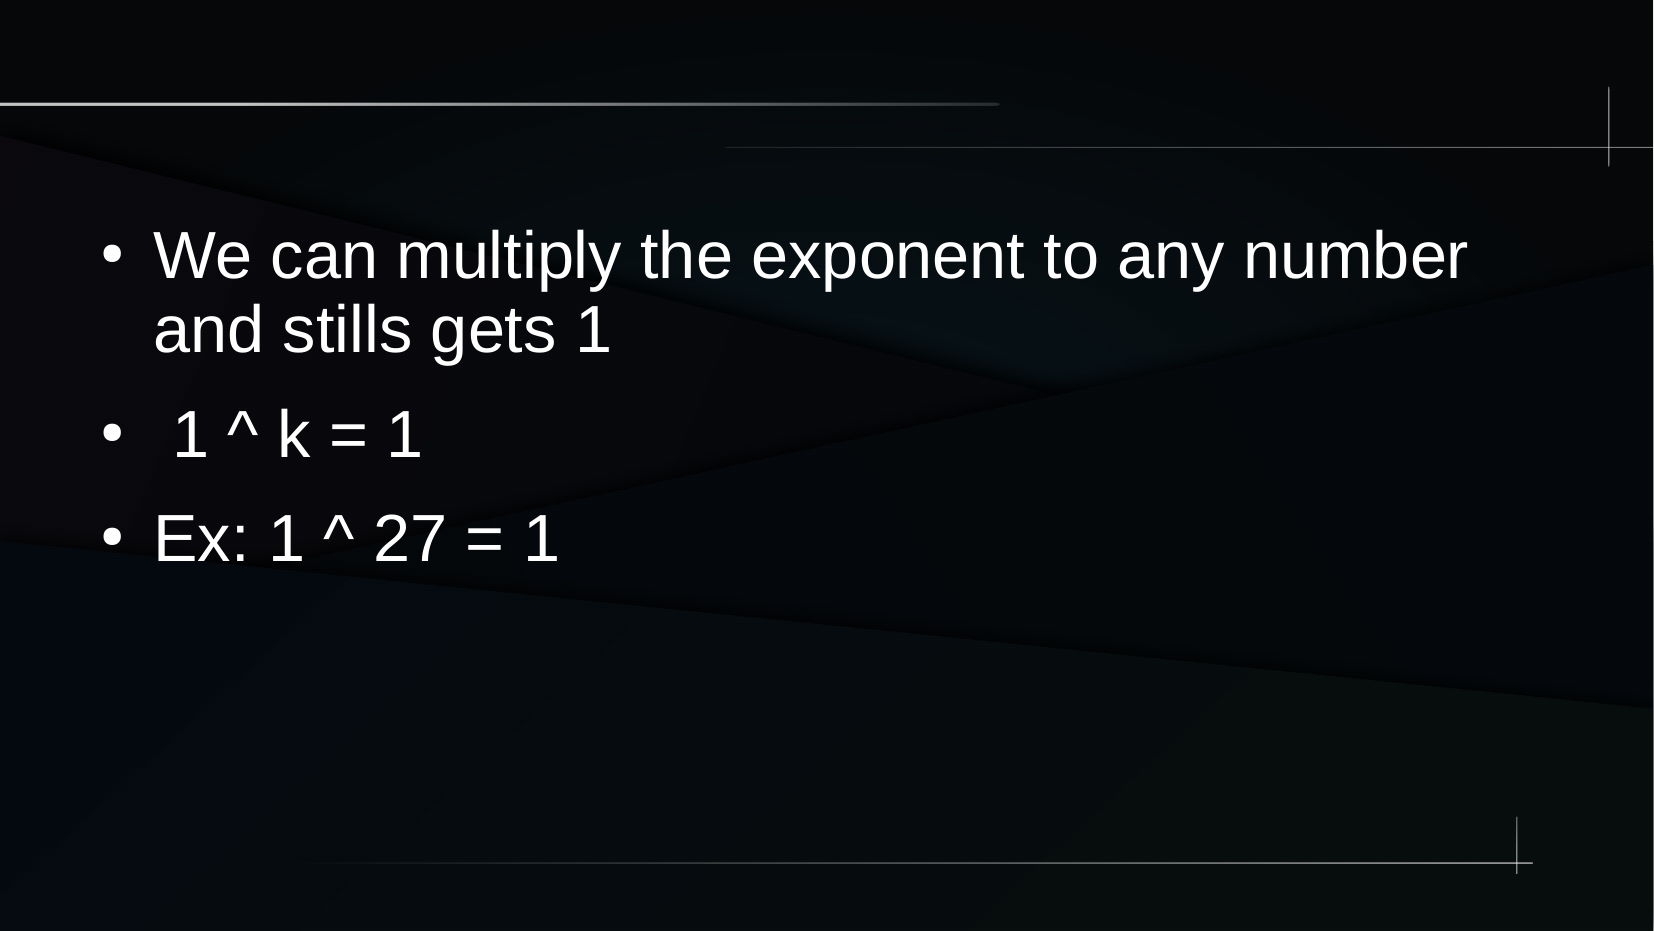

#
We can multiply the exponent to any number and stills gets 1
 1 ^ k = 1
Ex: 1 ^ 27 = 1